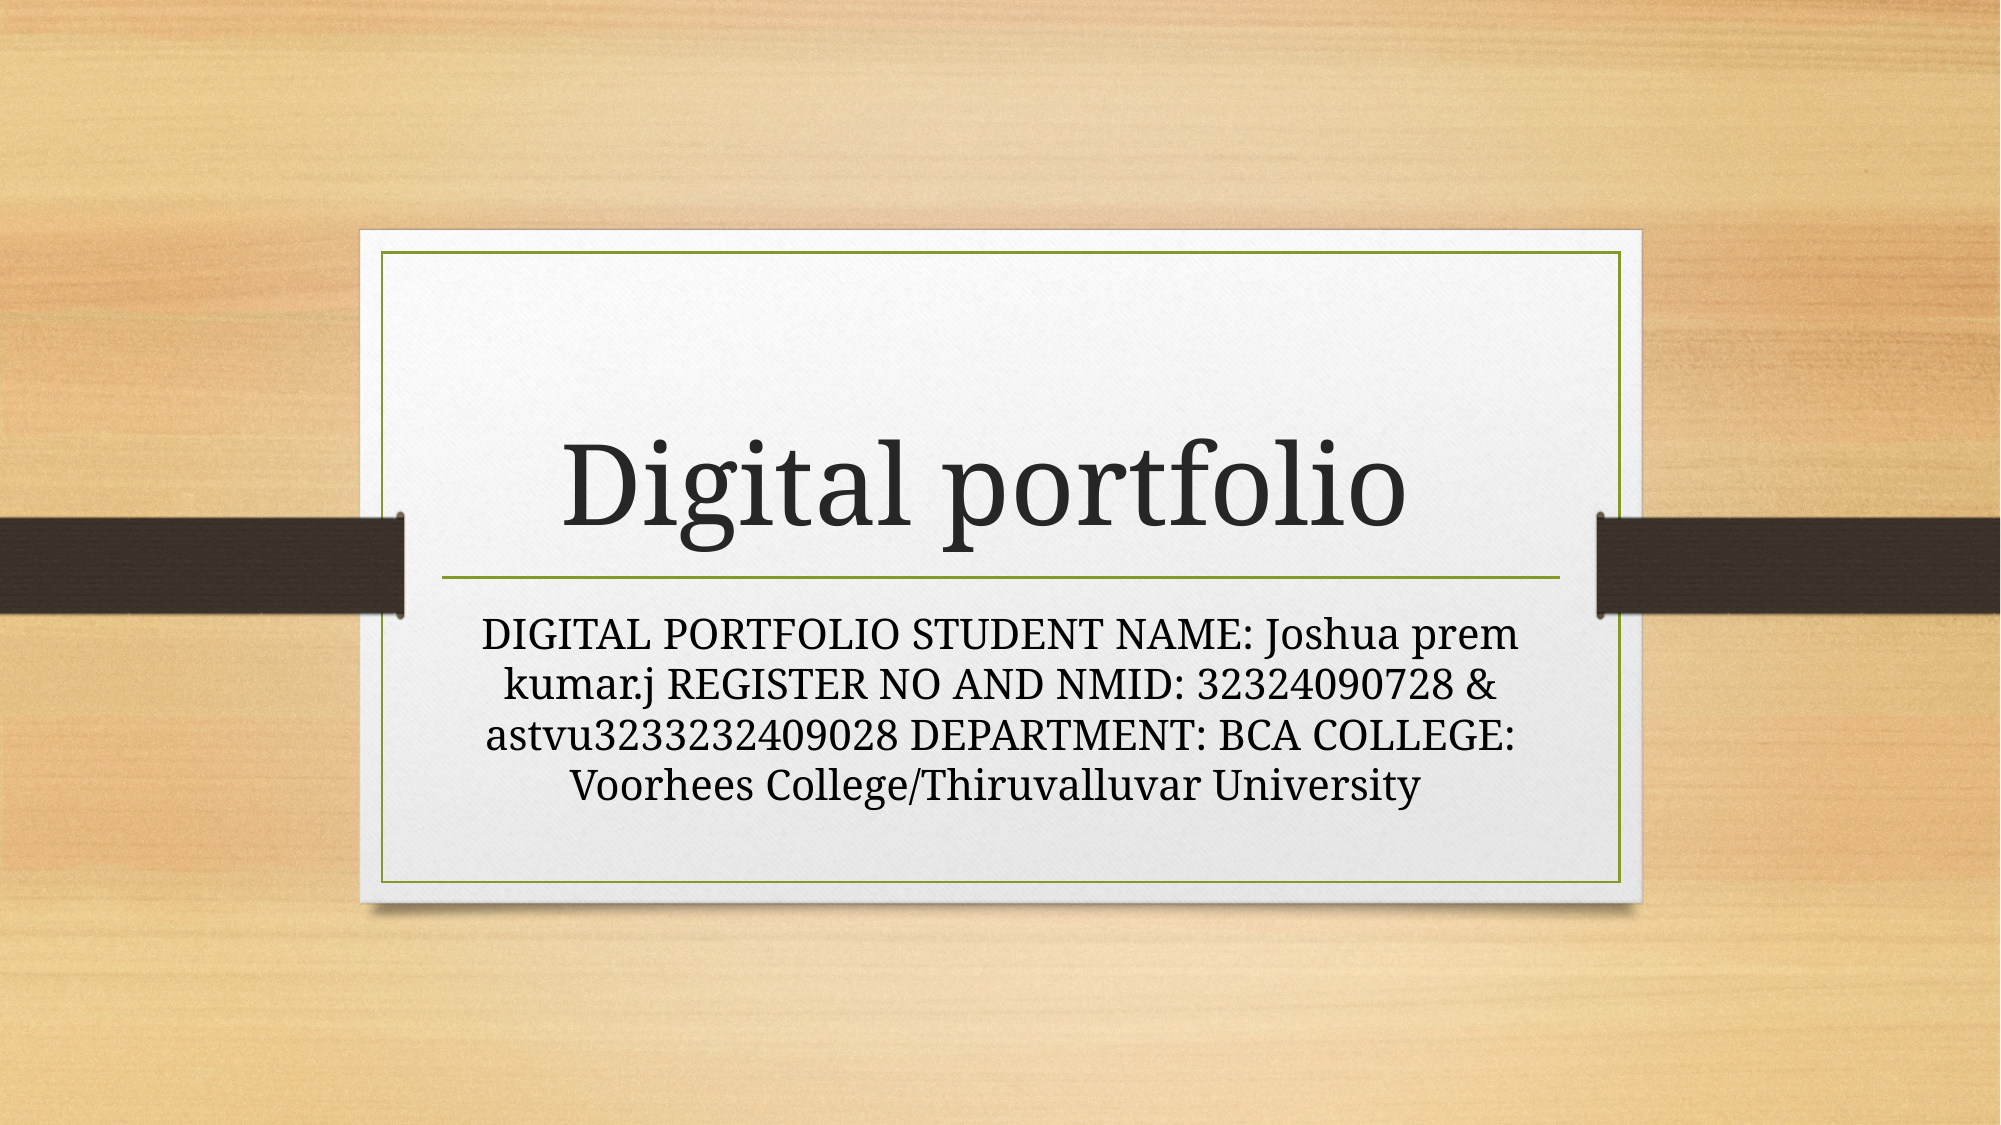

# Digital portfolio
DIGITAL PORTFOLIO STUDENT NAME: Joshua prem kumar.j REGISTER NO AND NMID: 32324090728 & astvu3233232409028 DEPARTMENT: BCA COLLEGE: Voorhees College/Thiruvalluvar University